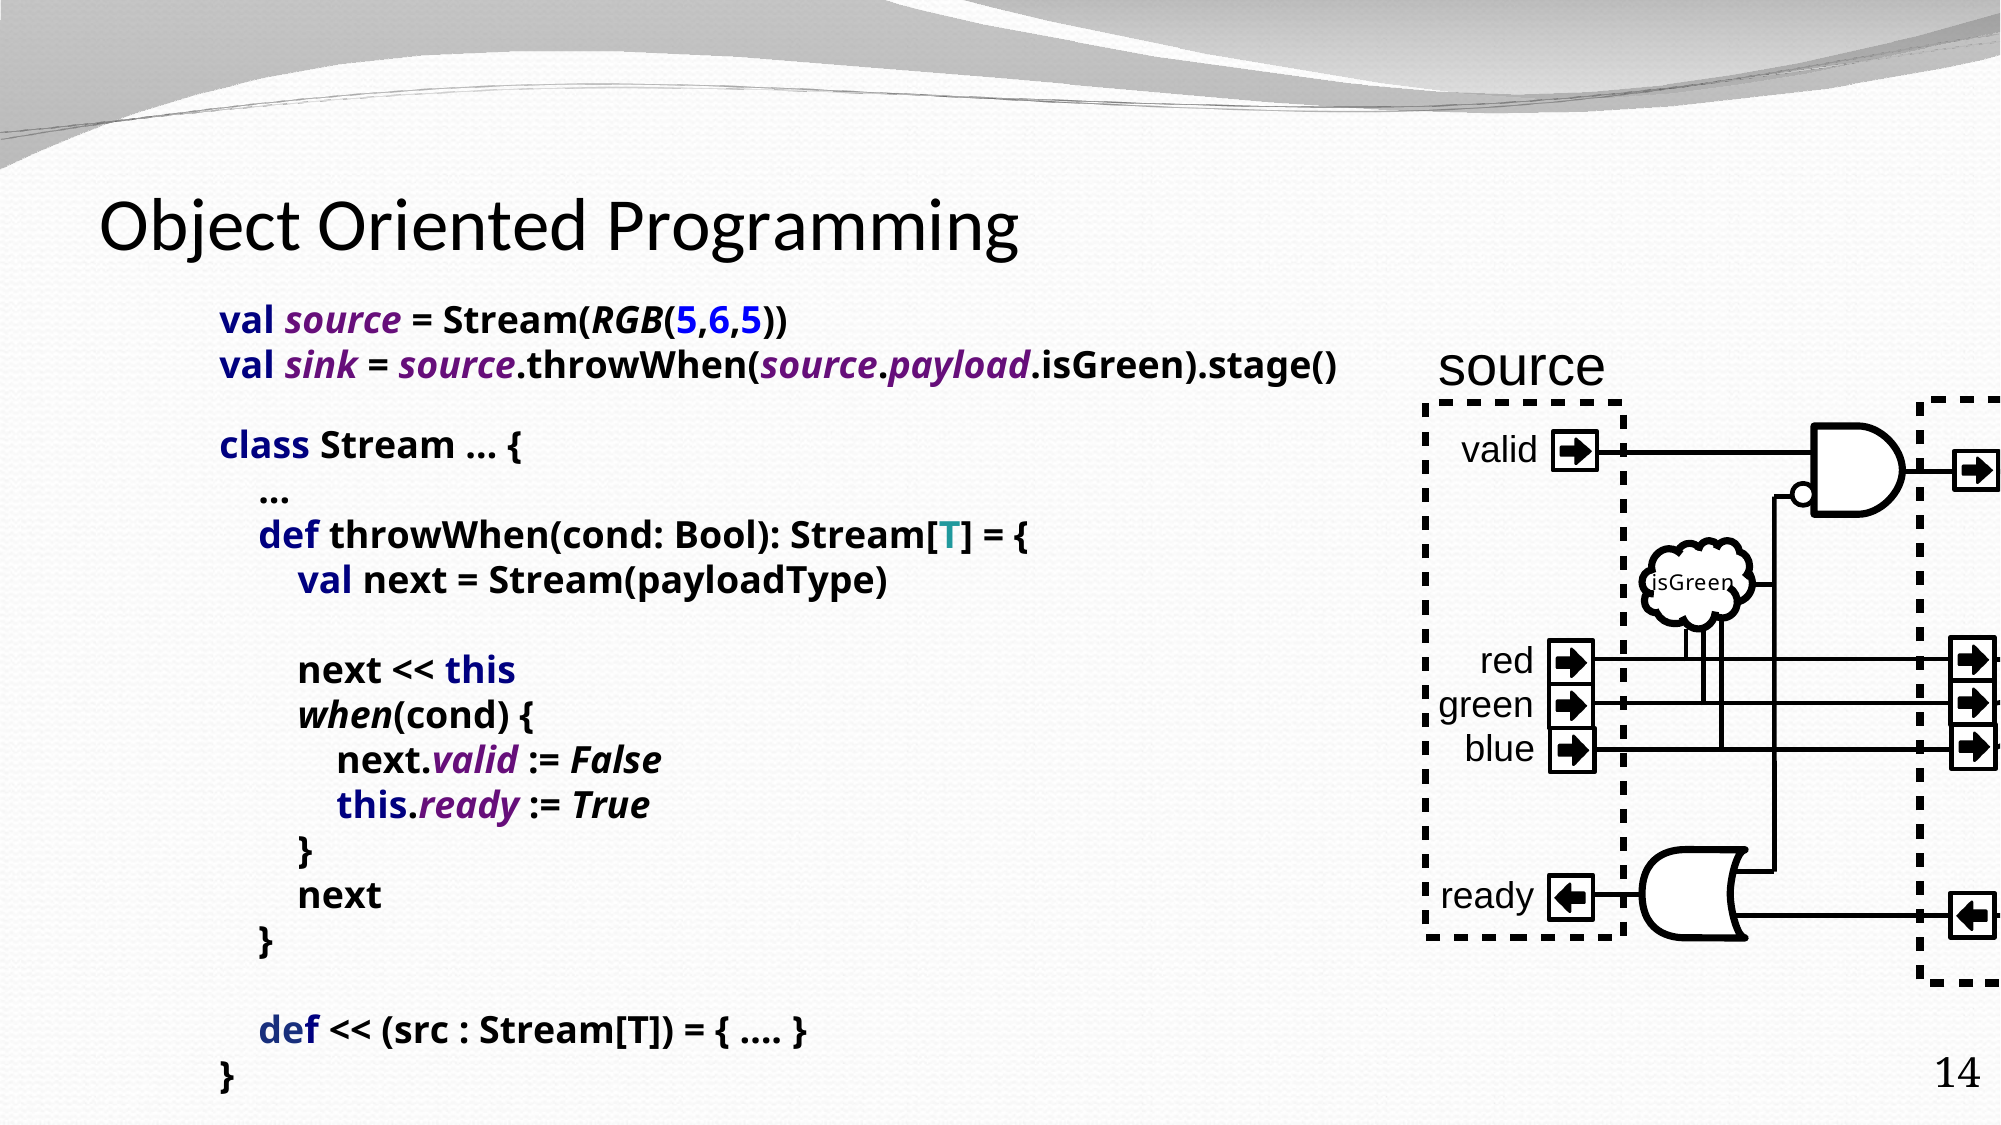

# Object Oriented Programming
val source = Stream(RGB(5,6,5))
val sink = source.throwWhen(source.payload.isGreen).stage()
class Stream … {
 ...
 def throwWhen(cond: Bool): Stream[T] = {
 val next = Stream(payloadType)
 next << this
 when(cond) {
 next.valid := False
 this.ready := True
 }
 next
 }
 def << (src : Stream[T]) = { …. }
}